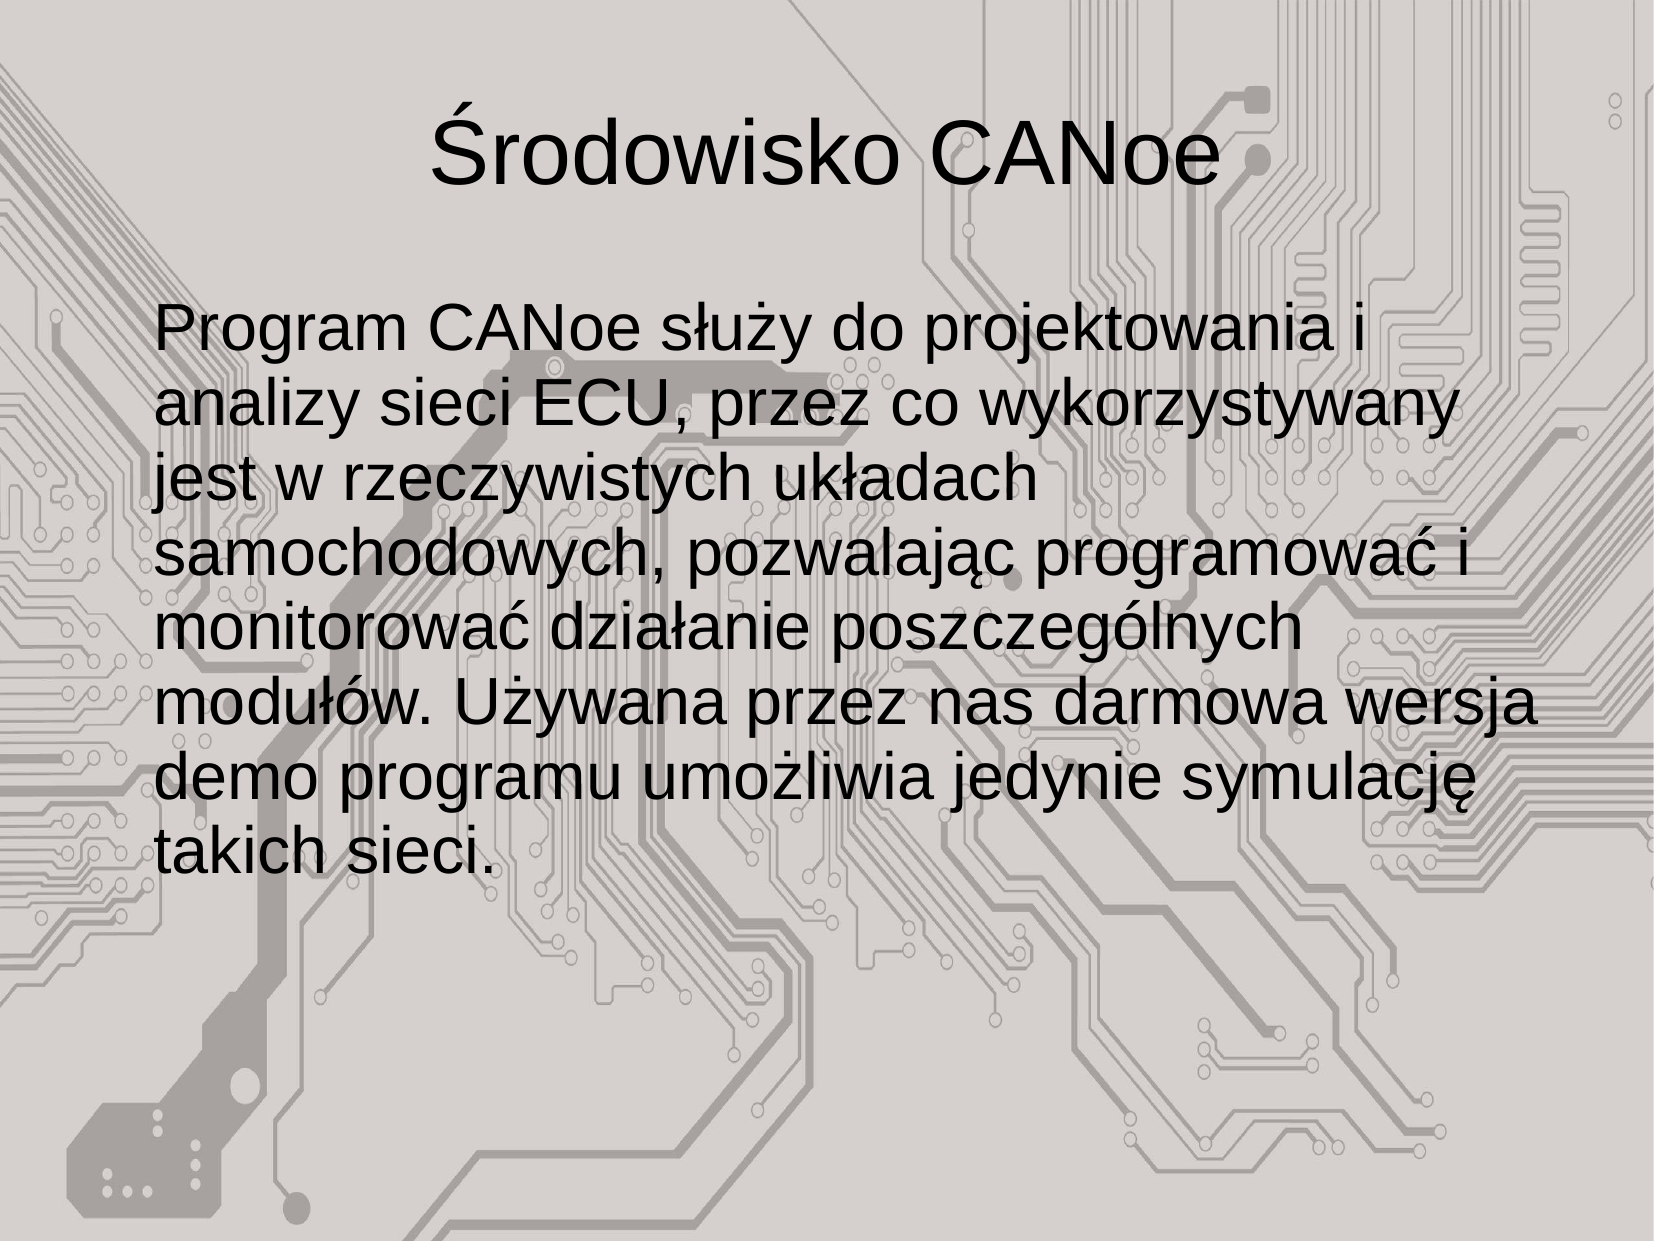

# Środowisko CANoe
Program CANoe służy do projektowania i analizy sieci ECU, przez co wykorzystywany jest w rzeczywistych układach samochodowych, pozwalając programować i monitorować działanie poszczególnych modułów. Używana przez nas darmowa wersja demo programu umożliwia jedynie symulację takich sieci.